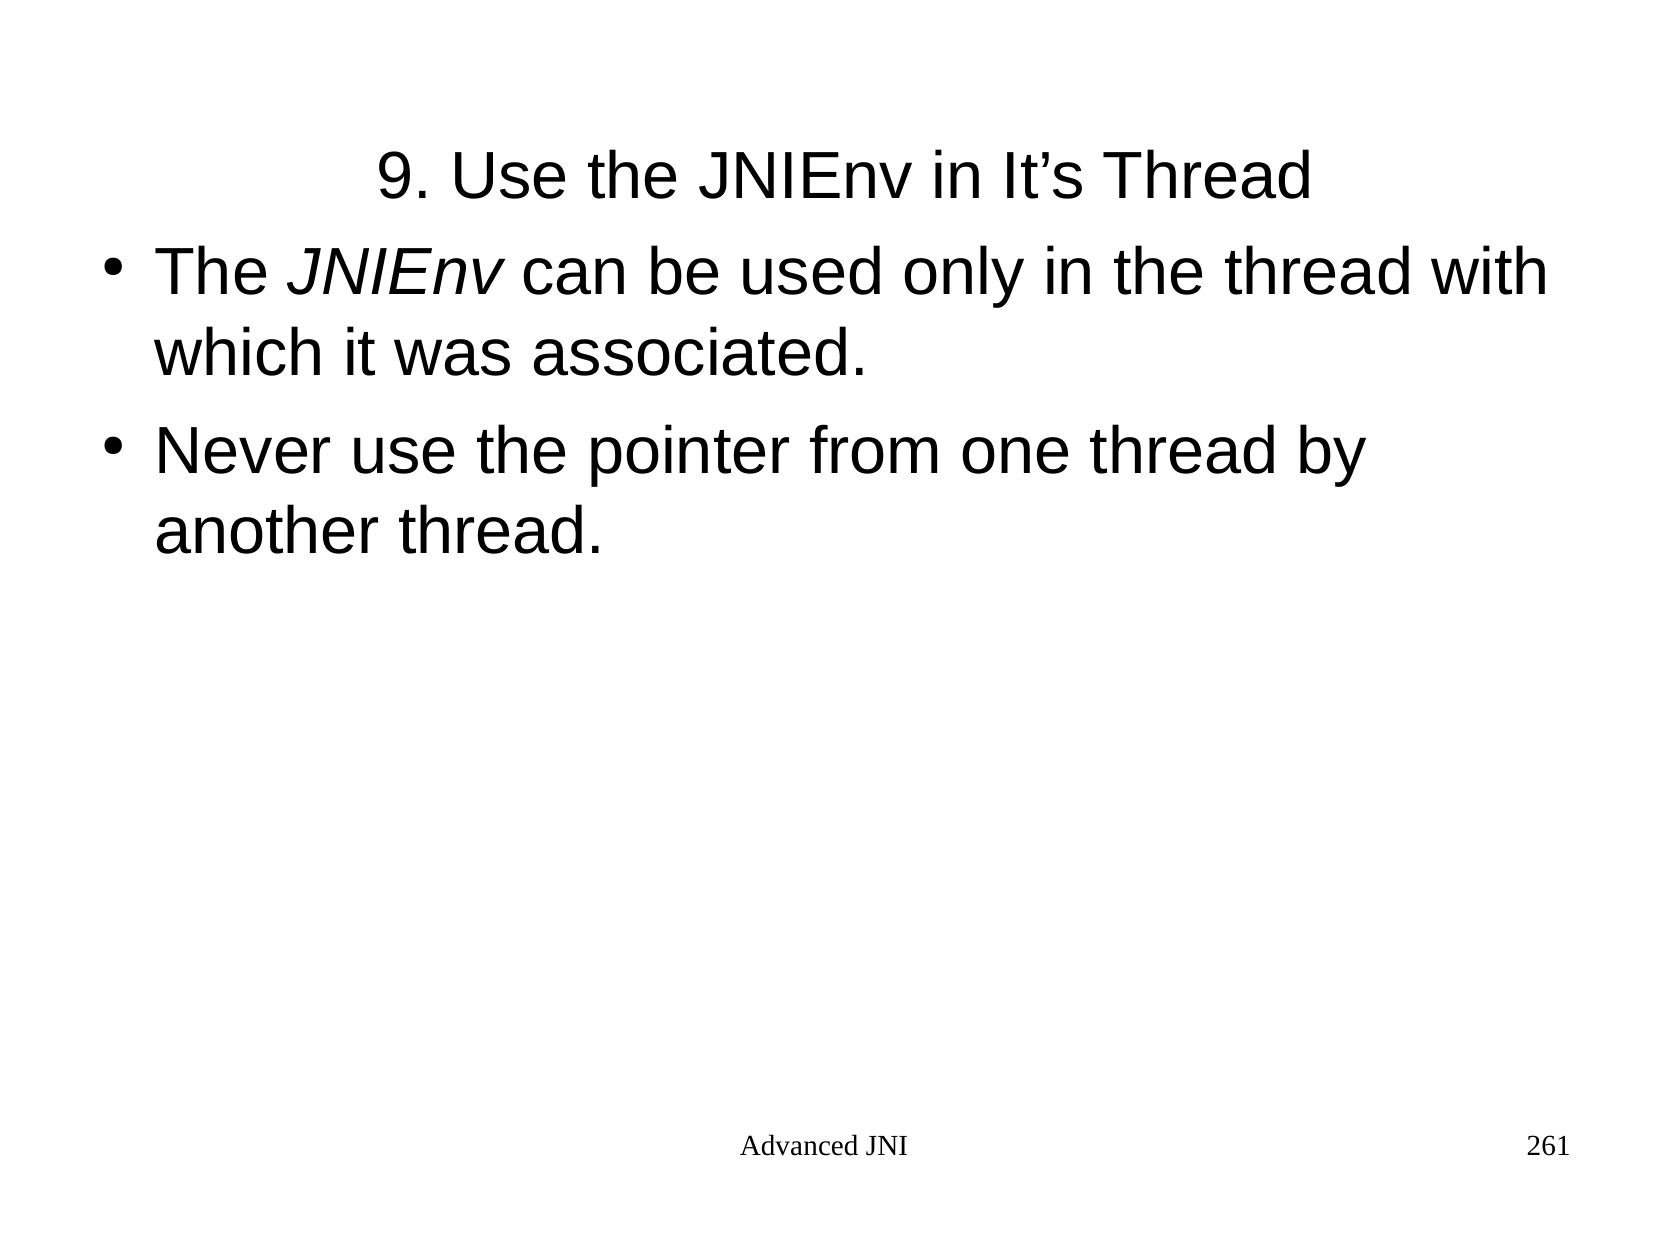

# 9. Use the JNIEnv in It’s Thread
The JNIEnv can be used only in the thread with which it was associated.
Never use the pointer from one thread by another thread.
Advanced JNI
261